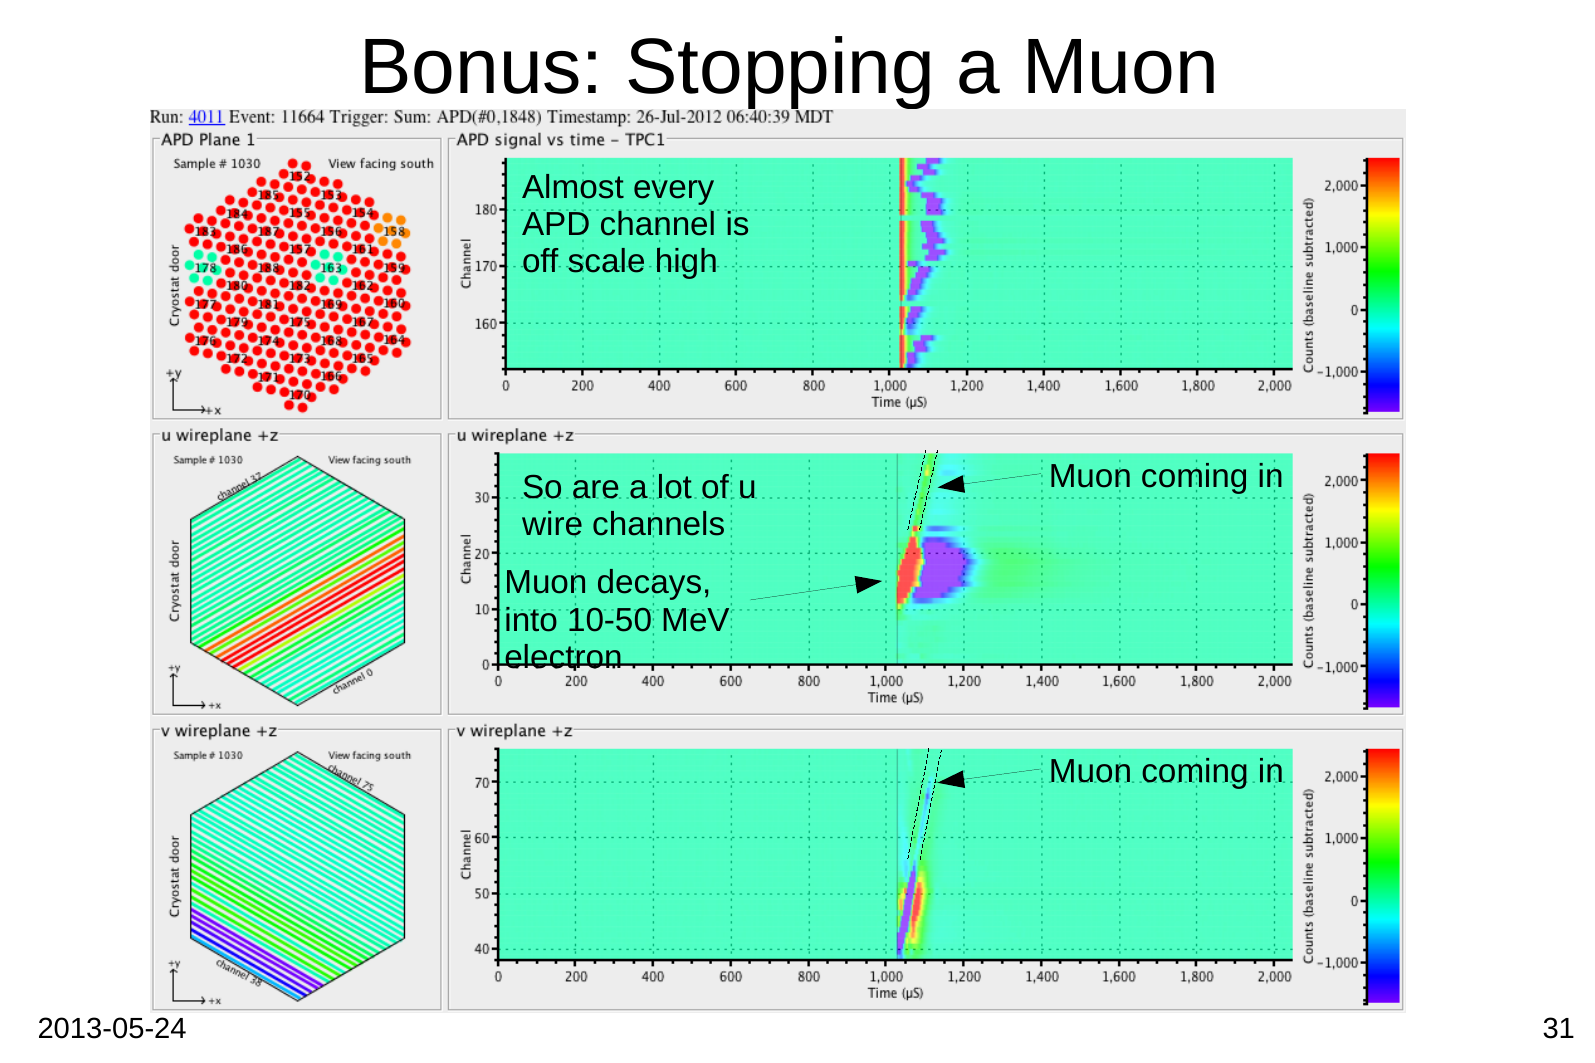

# Bonus: Stopping a Muon
Almost every APD channel is off scale high
Muon coming in
So are a lot of u wire channels
Muon decays, into 10-50 MeV electron
Muon coming in
2013-05-24
31